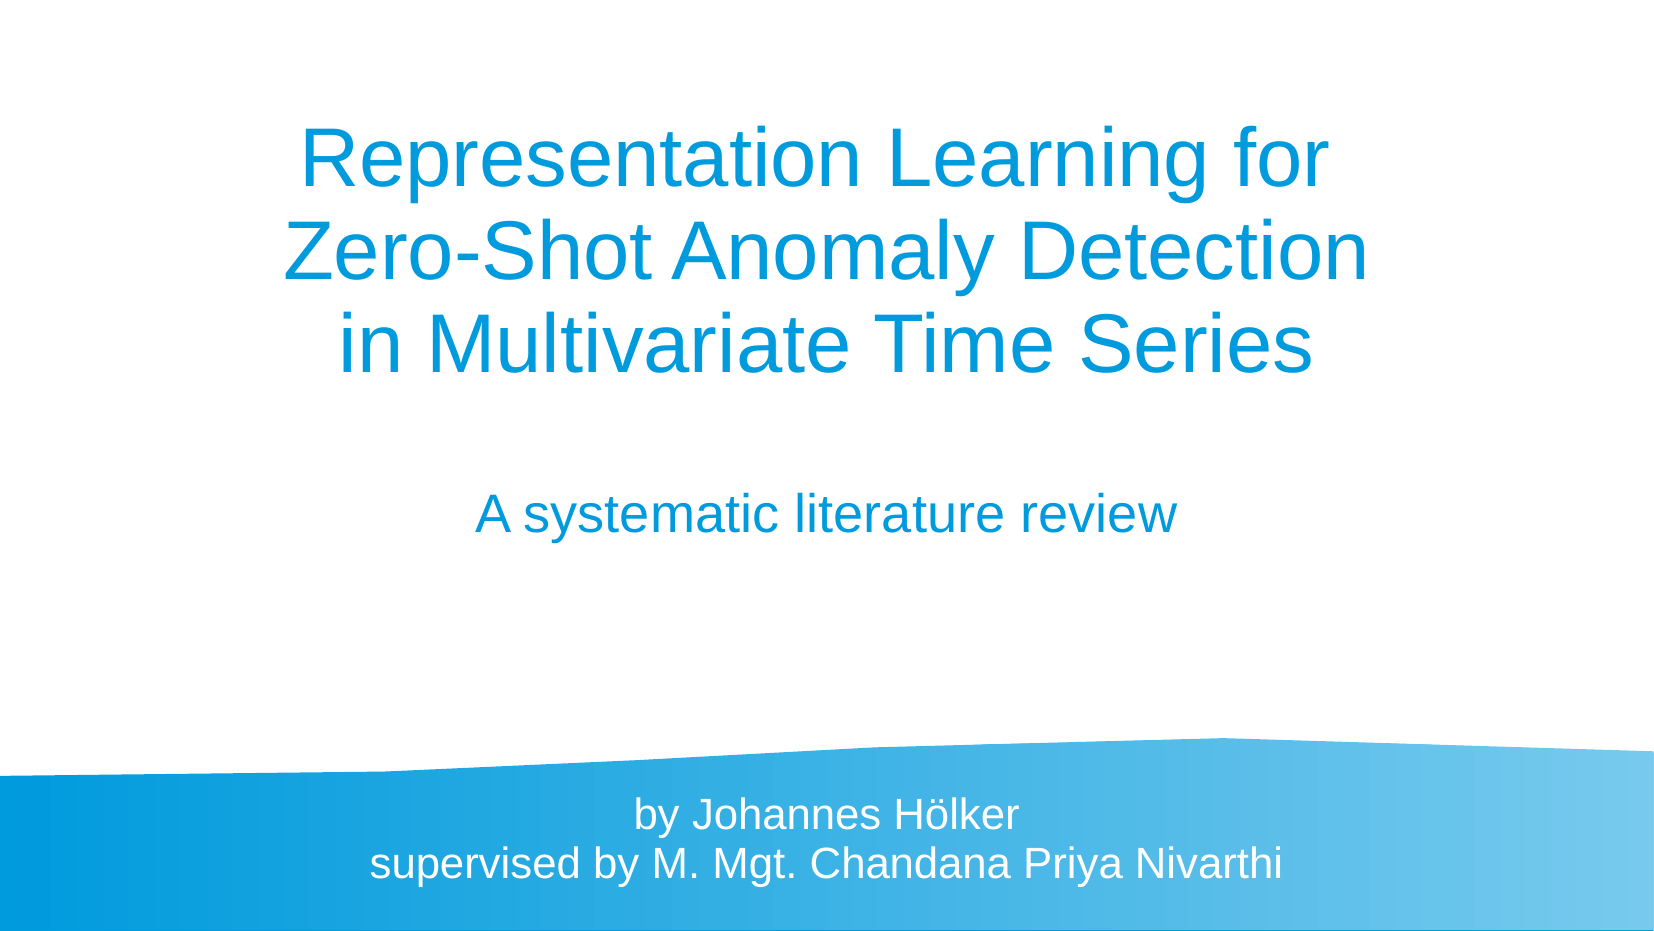

# Representation Learning for Zero-Shot Anomaly Detection
in Multivariate Time Series
A systematic literature review
by Johannes Hölker
supervised by M. Mgt. Chandana Priya Nivarthi